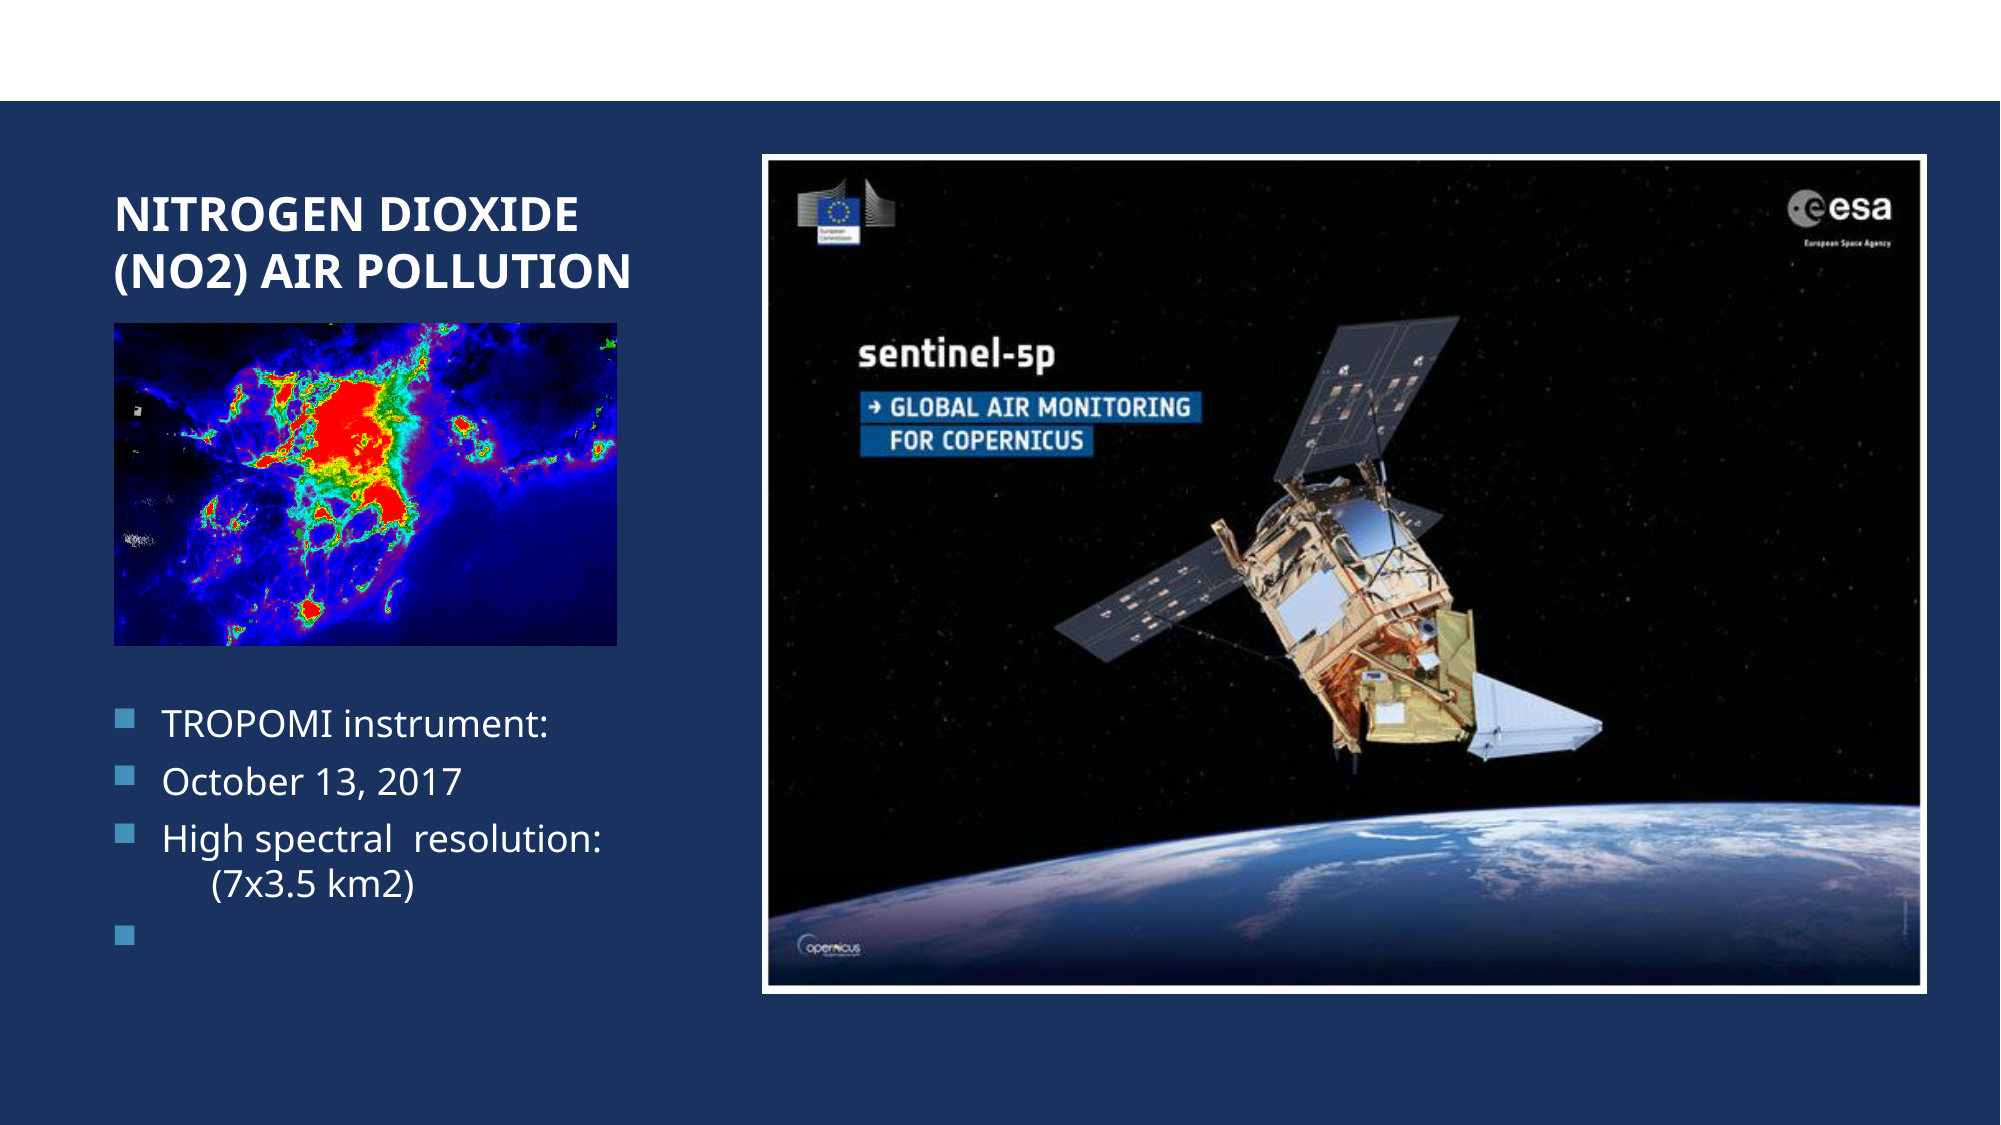

# Nitrogen Dioxide (NO2) air pollution
TROPOMI instrument:
October 13, 2017
High spectral  resolution:  (7x3.5 km2)